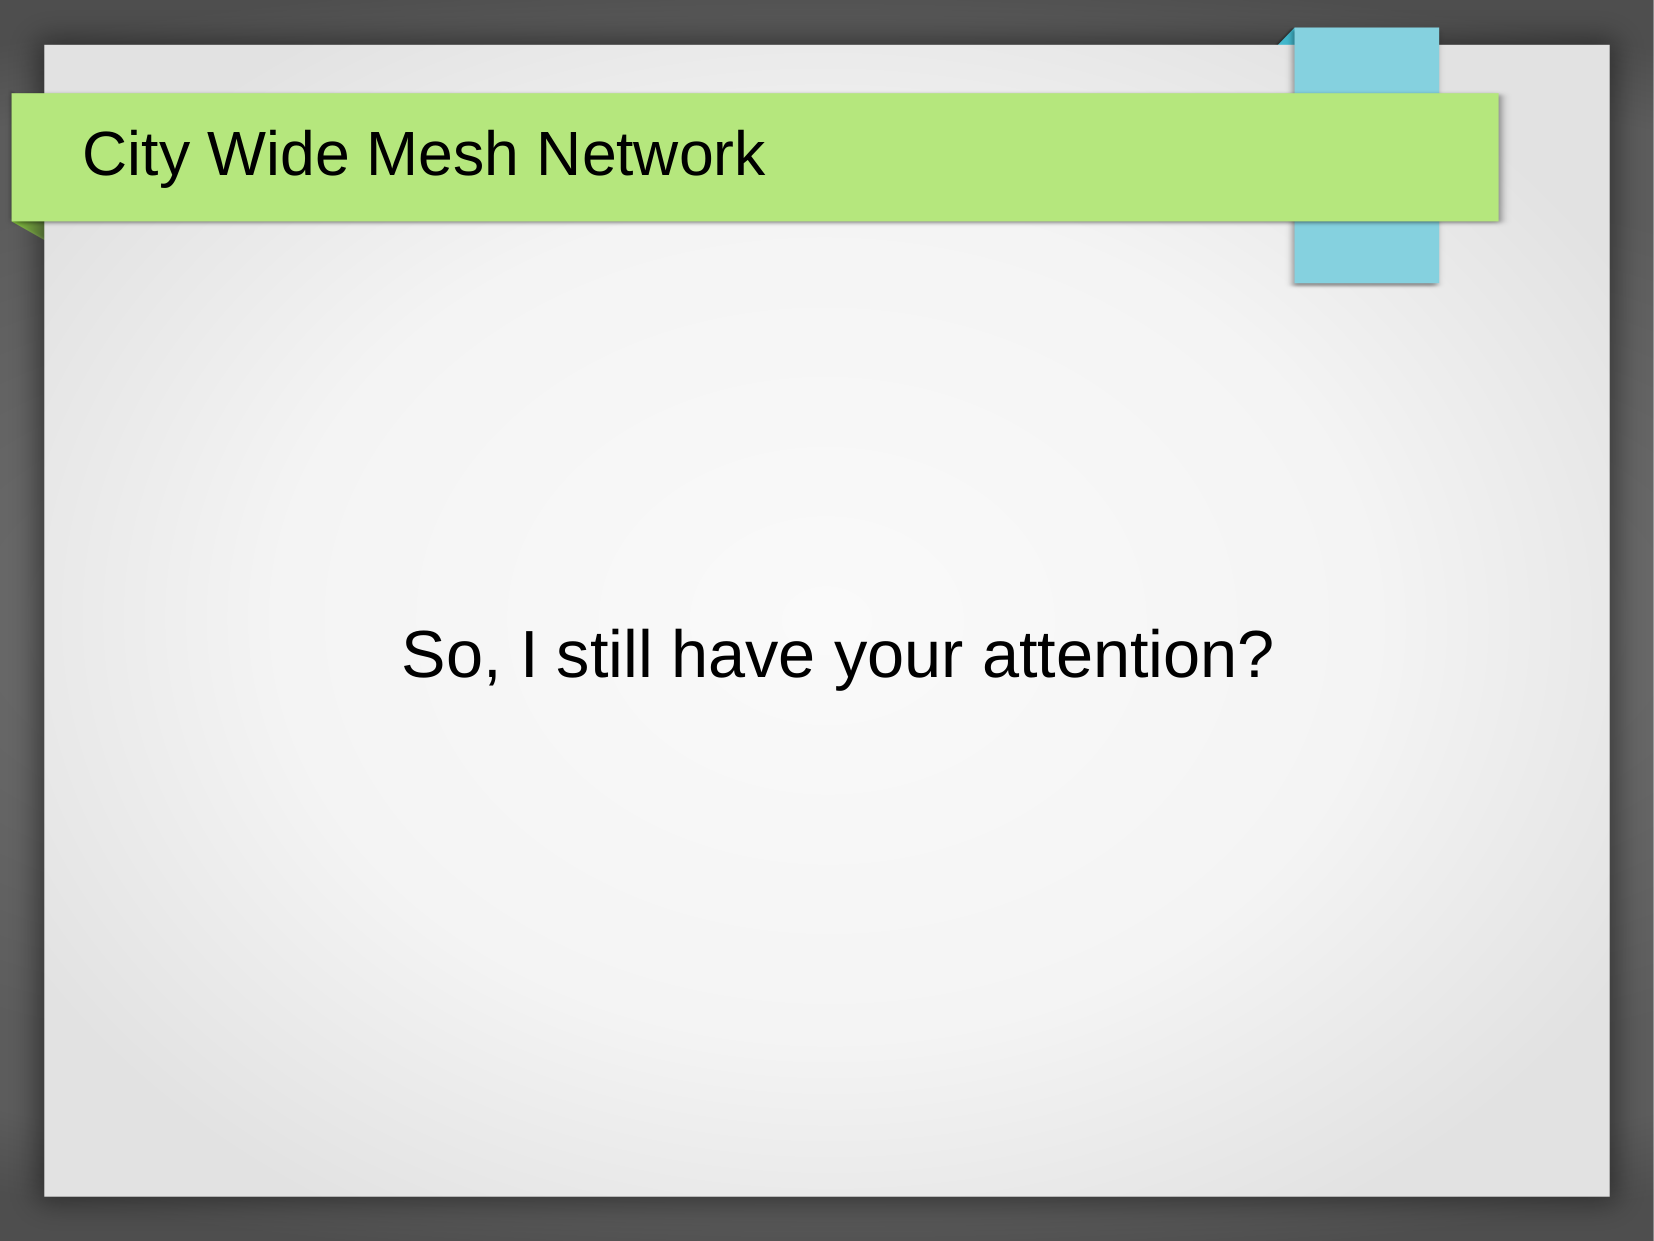

# City Wide Mesh Network
So, I still have your attention?